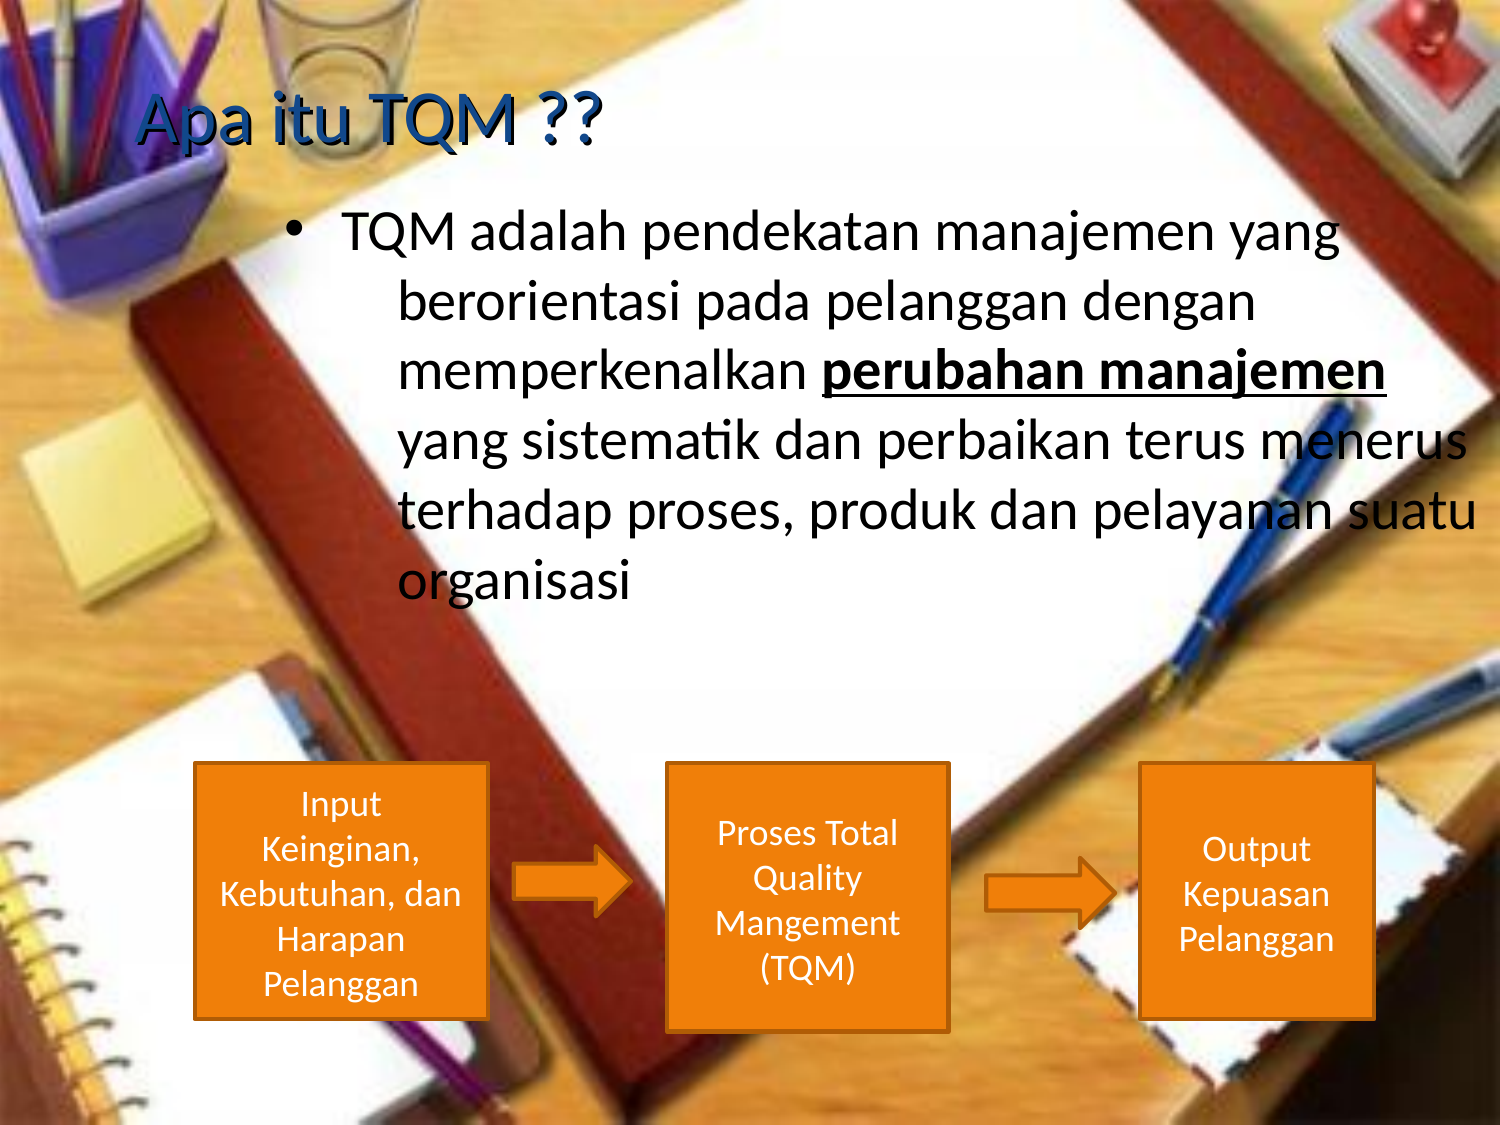

# Apa itu TQM ??
TQM adalah pendekatan manajemen yang berorientasi pada pelanggan dengan memperkenalkan perubahan manajemen yang sistematik dan perbaikan terus menerus terhadap proses, produk dan pelayanan suatu organisasi
Input
Keinginan, Kebutuhan, dan Harapan Pelanggan
Proses Total Quality Mangement (TQM)
Output Kepuasan Pelanggan